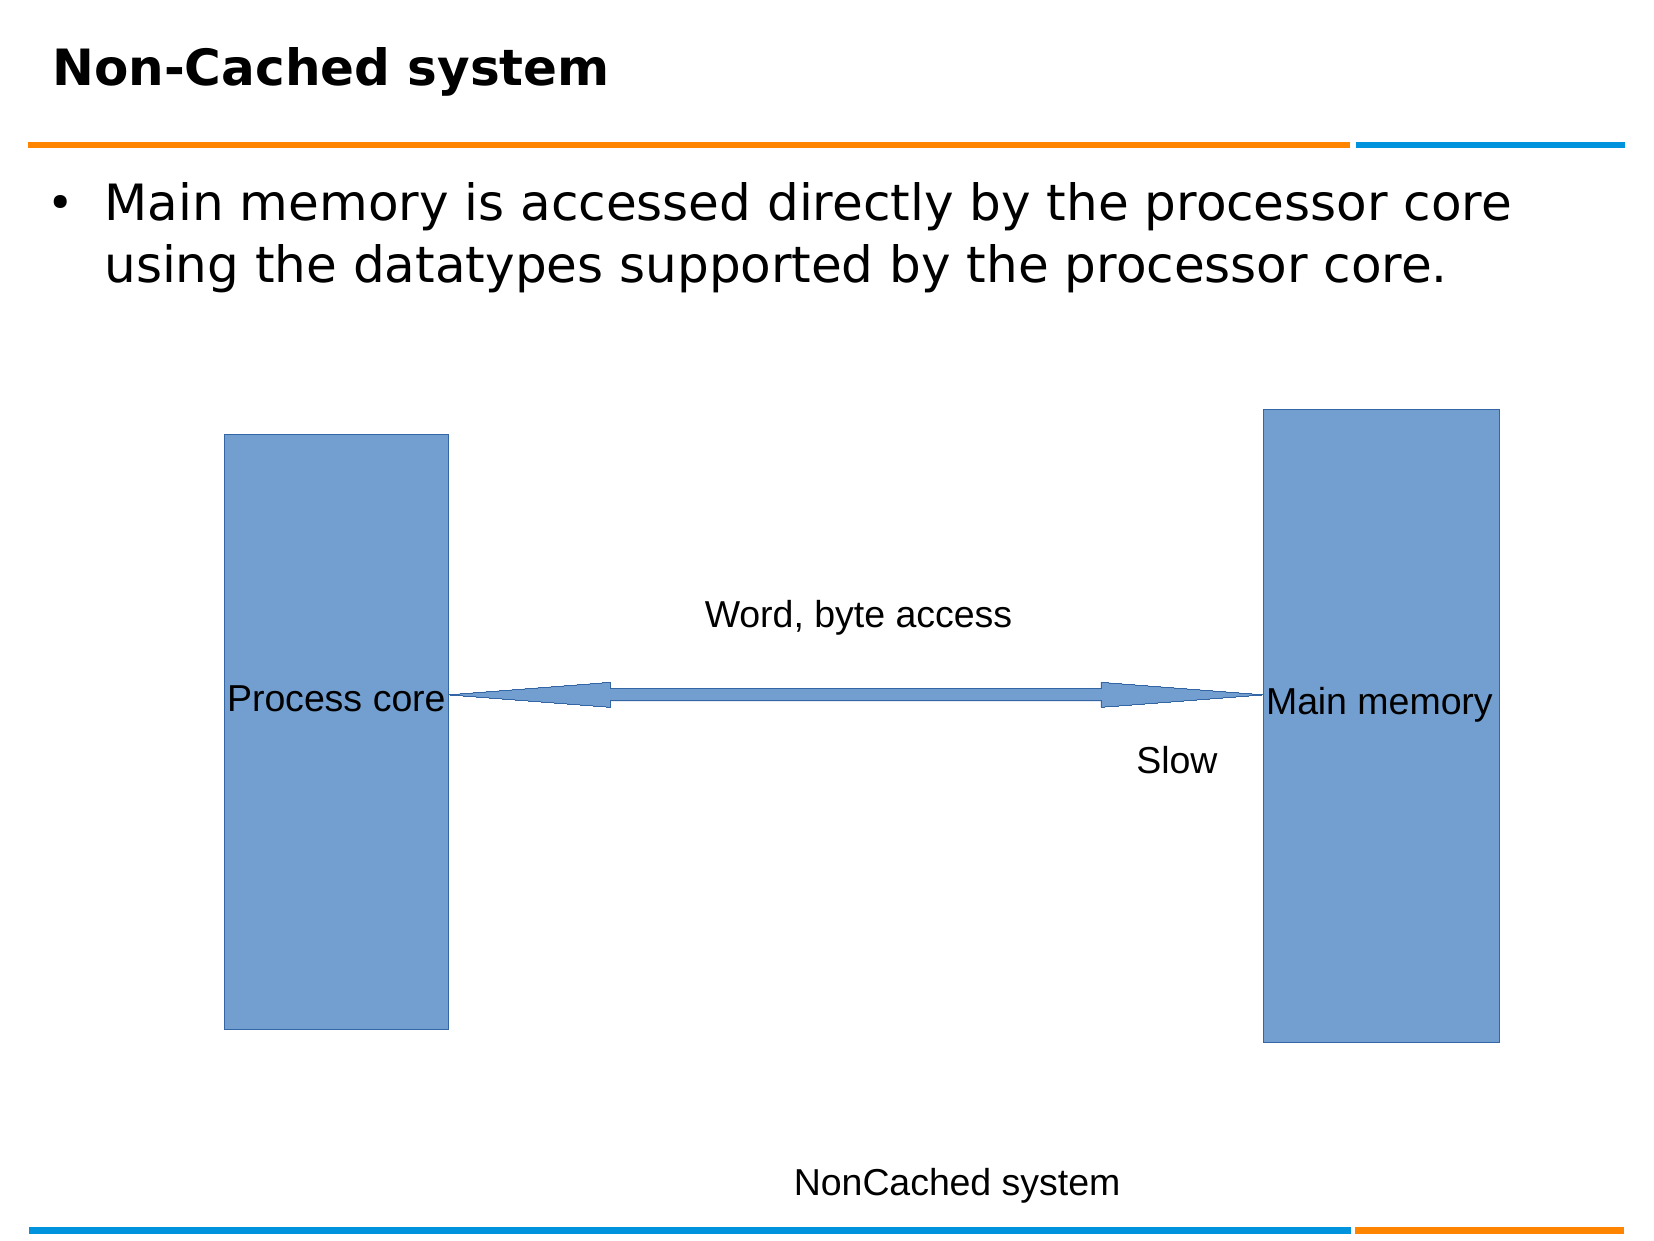

Non-Cached system
Main memory is accessed directly by the processor core
●
using the datatypes supported by the processor core.
Word, byte access
Process core
Main memory
Slow
NonCached system
14